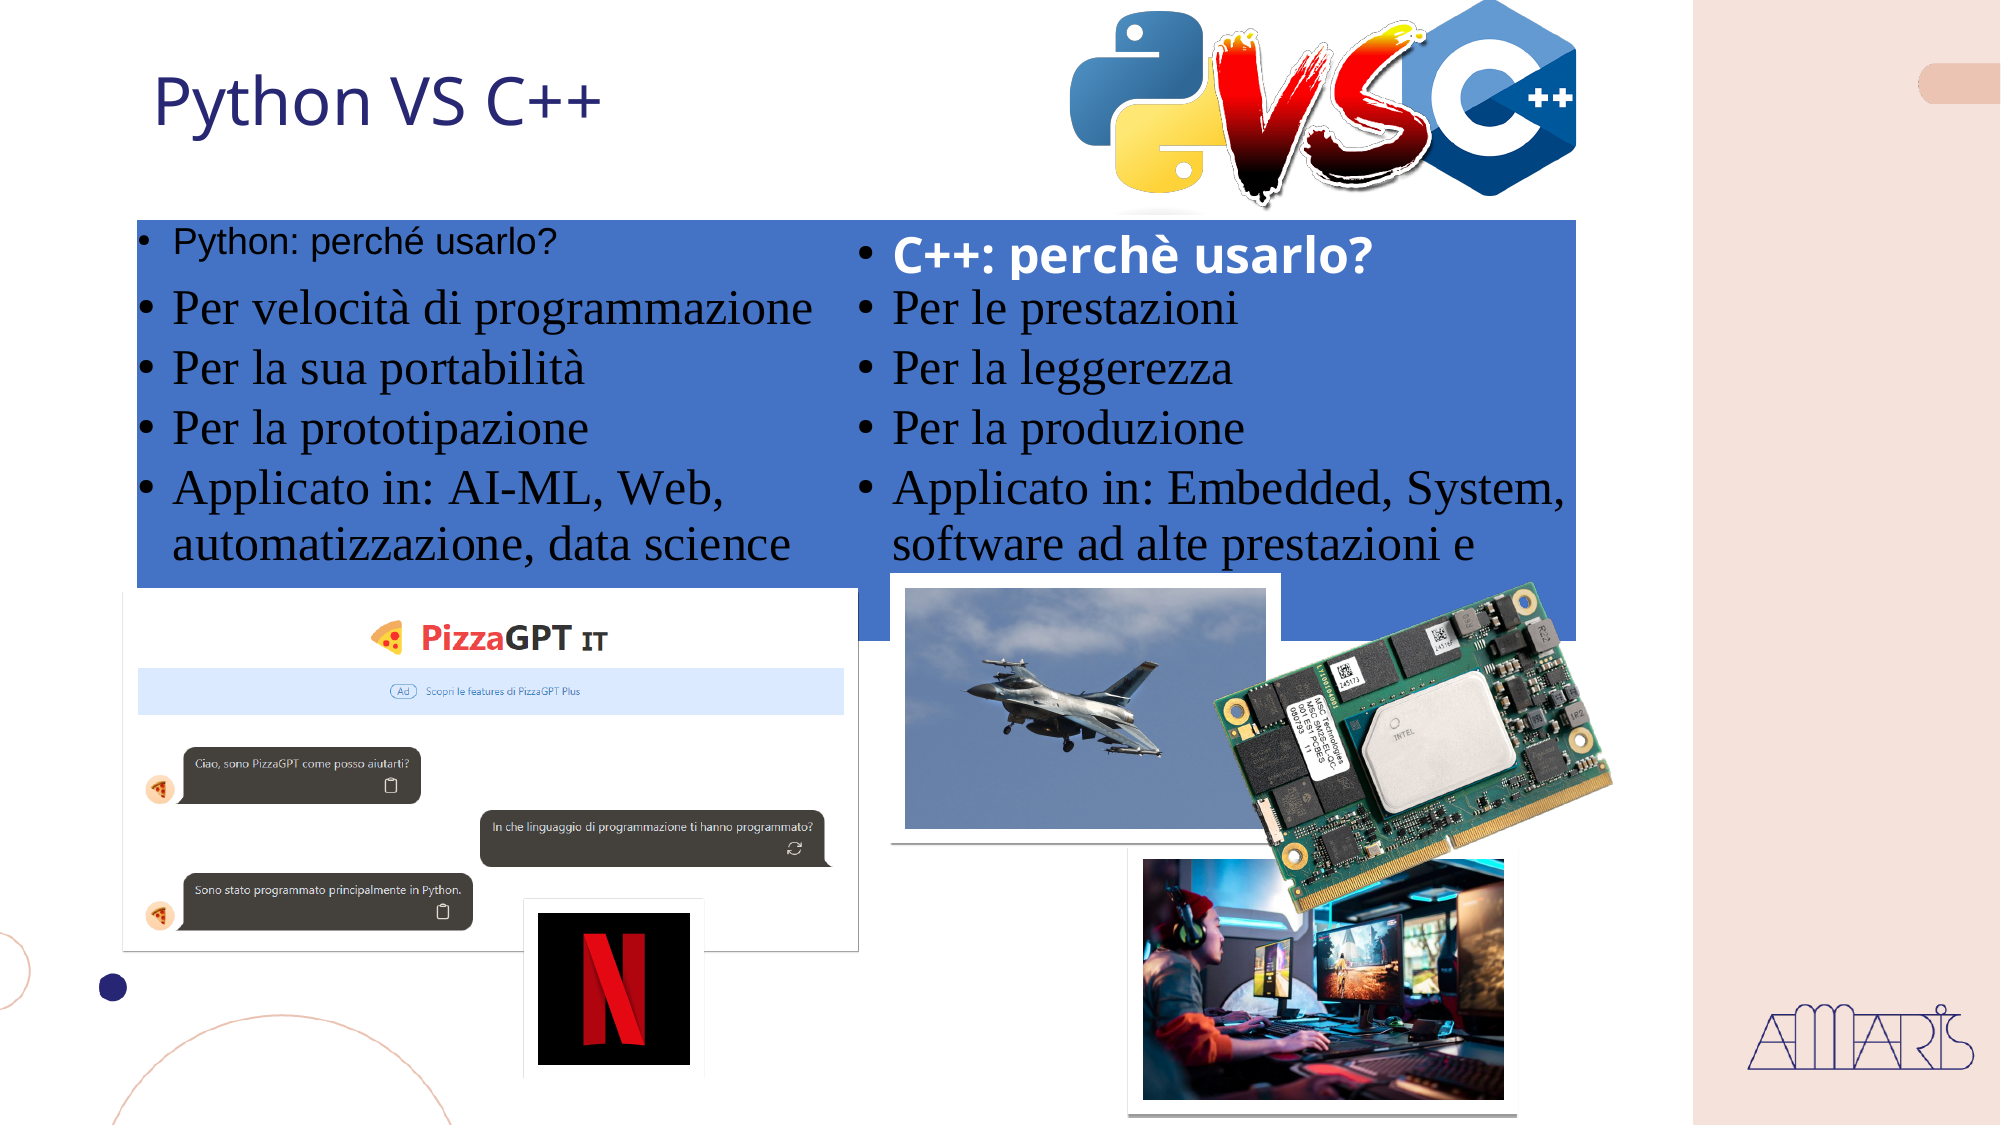

# Python VS C++
| Python: perché usarlo? | C++: perchè usarlo? |
| --- | --- |
| Per velocità di programmazione | Per le prestazioni |
| Per la sua portabilità | Per la leggerezza |
| Per la prototipazione | Per la produzione |
| Applicato in: AI-ML, Web, automatizzazione, data science | Applicato in: Embedded, System, software ad alte prestazioni e ottimizzato. |